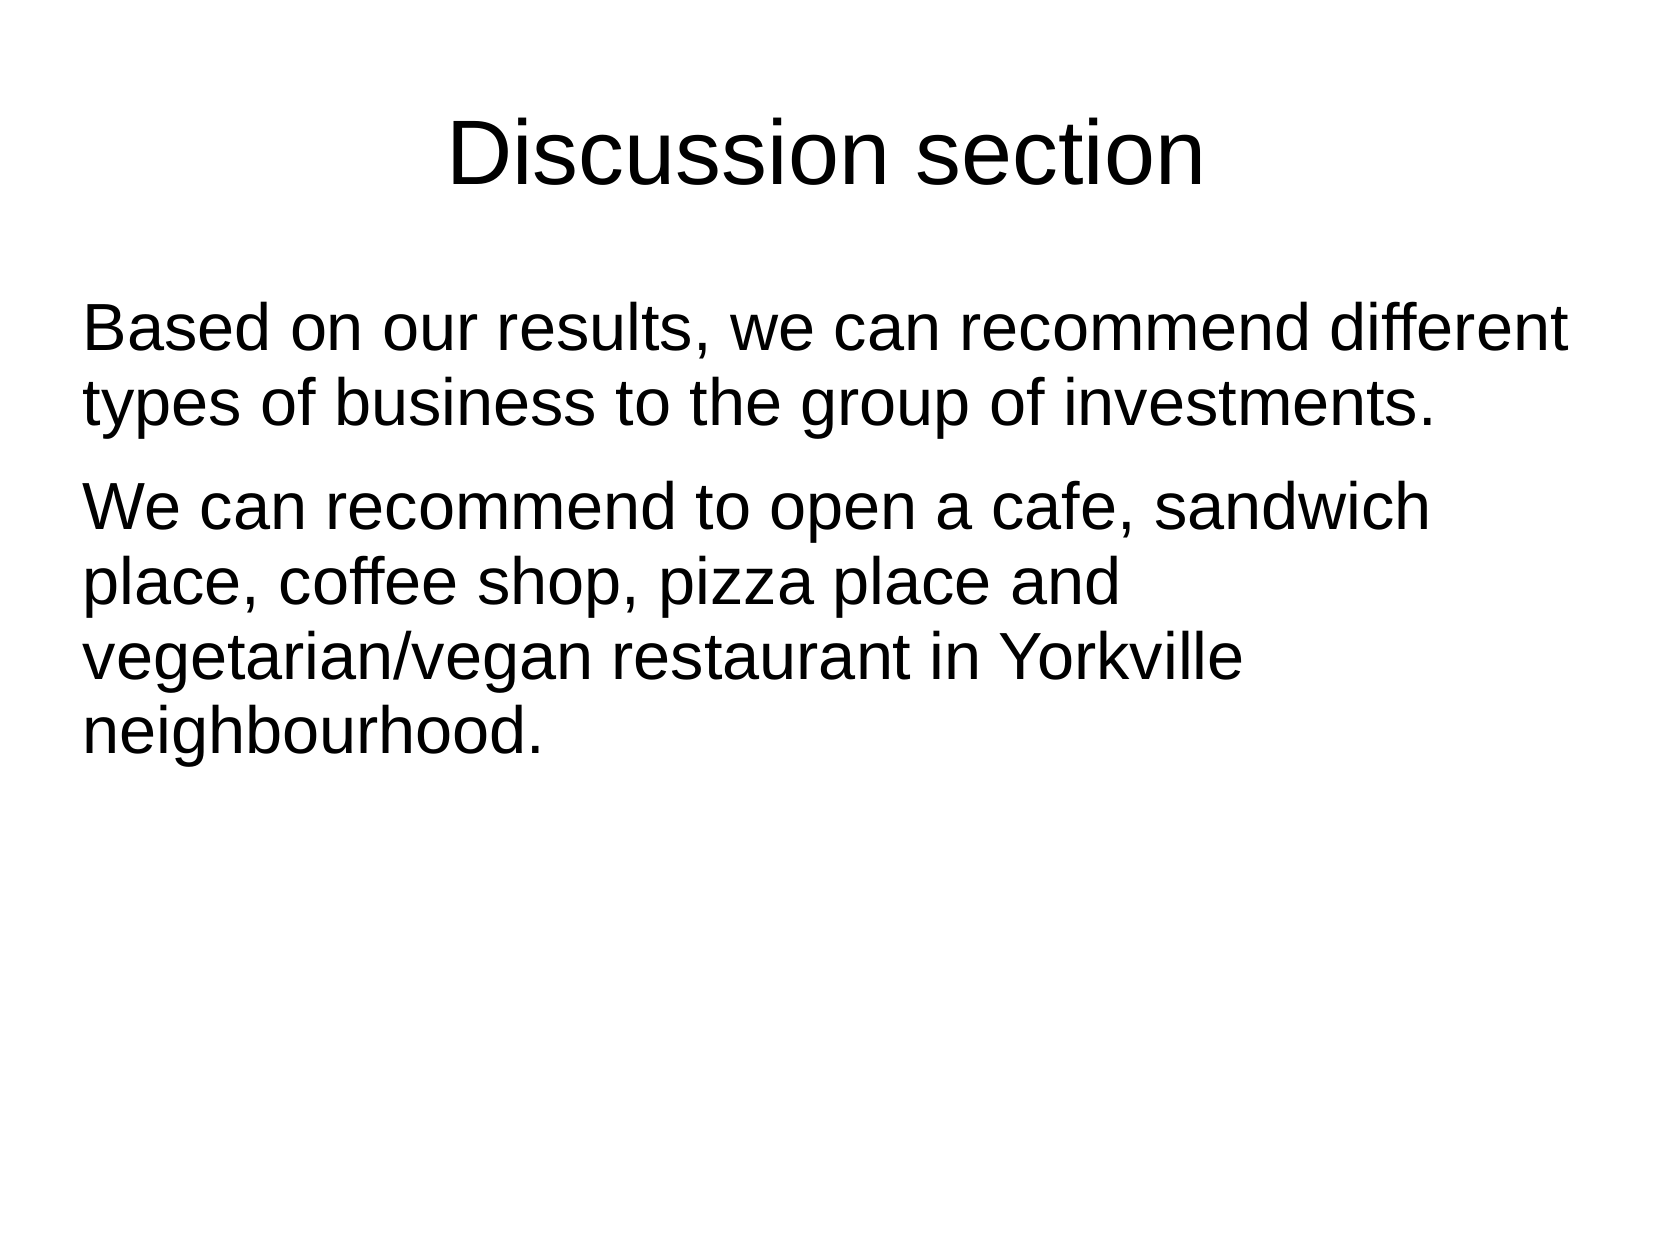

# Discussion section
Based on our results, we can recommend different types of business to the group of investments.
We can recommend to open a cafe, sandwich place, coffee shop, pizza place and vegetarian/vegan restaurant in Yorkville neighbourhood.